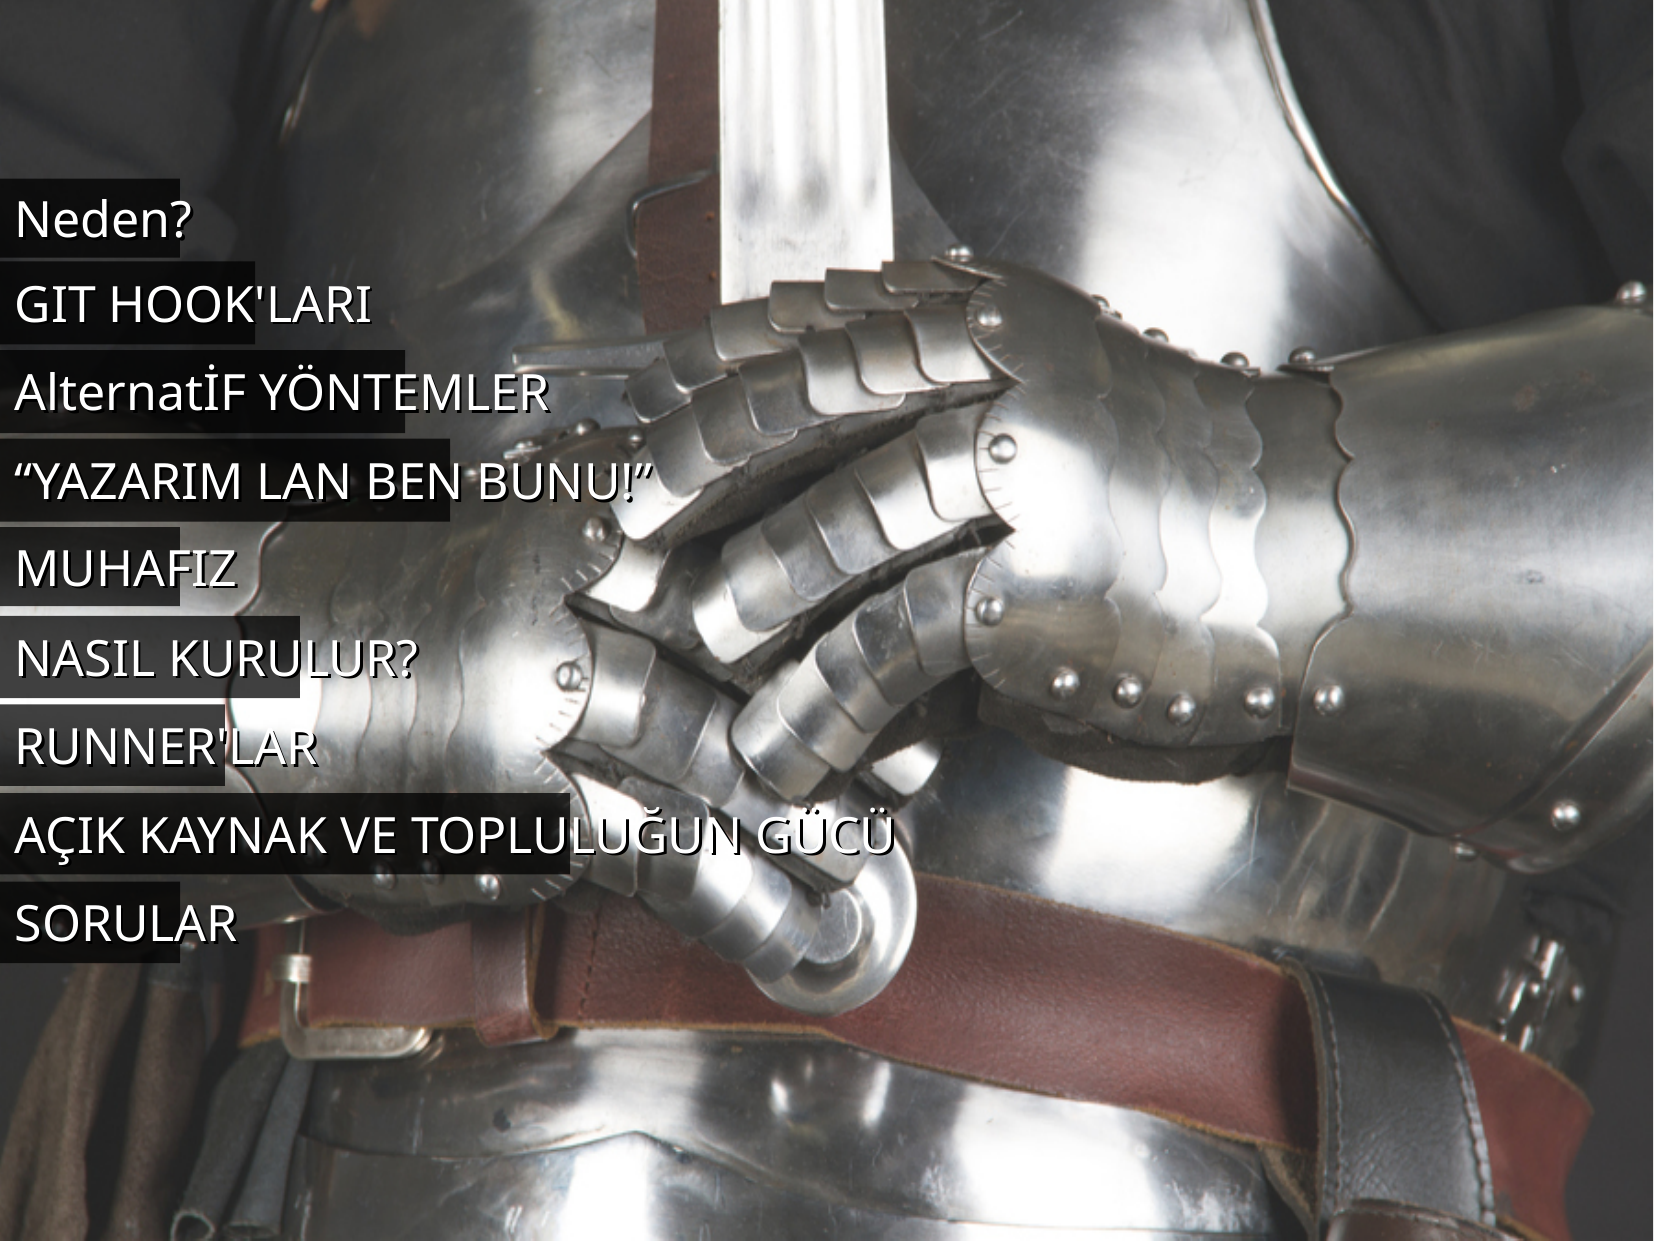

Neden?
GIT HOOK'LARI
AlternatİF YÖNTEMLER
“YAZARIM LAN BEN BUNU!”
MUHAFIZ
NASIL KURULUR?
RUNNER'LAR
AÇIK KAYNAK VE TOPLULUĞUN GÜCÜ
SORULAR